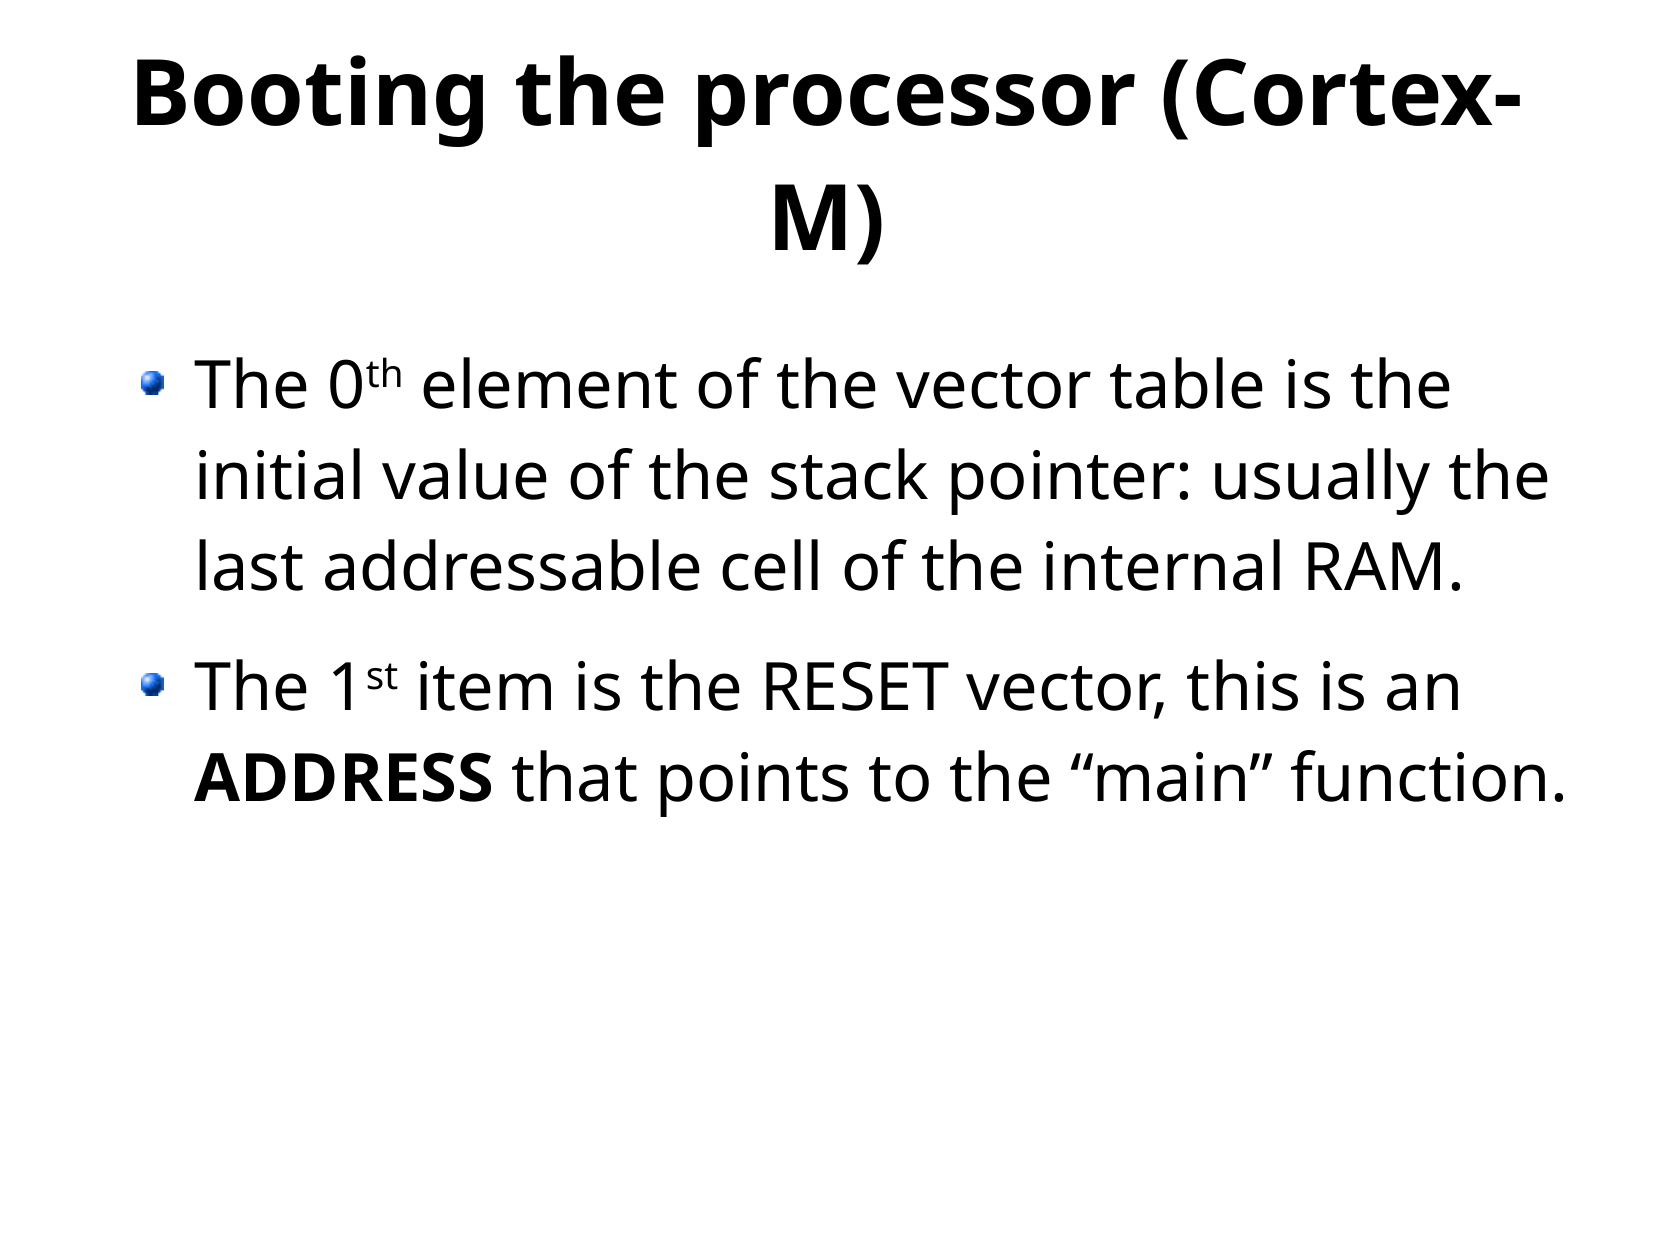

# Booting the processor (Cortex-M)
The 0th element of the vector table is the initial value of the stack pointer: usually the last addressable cell of the internal RAM.
The 1st item is the RESET vector, this is an ADDRESS that points to the “main” function.